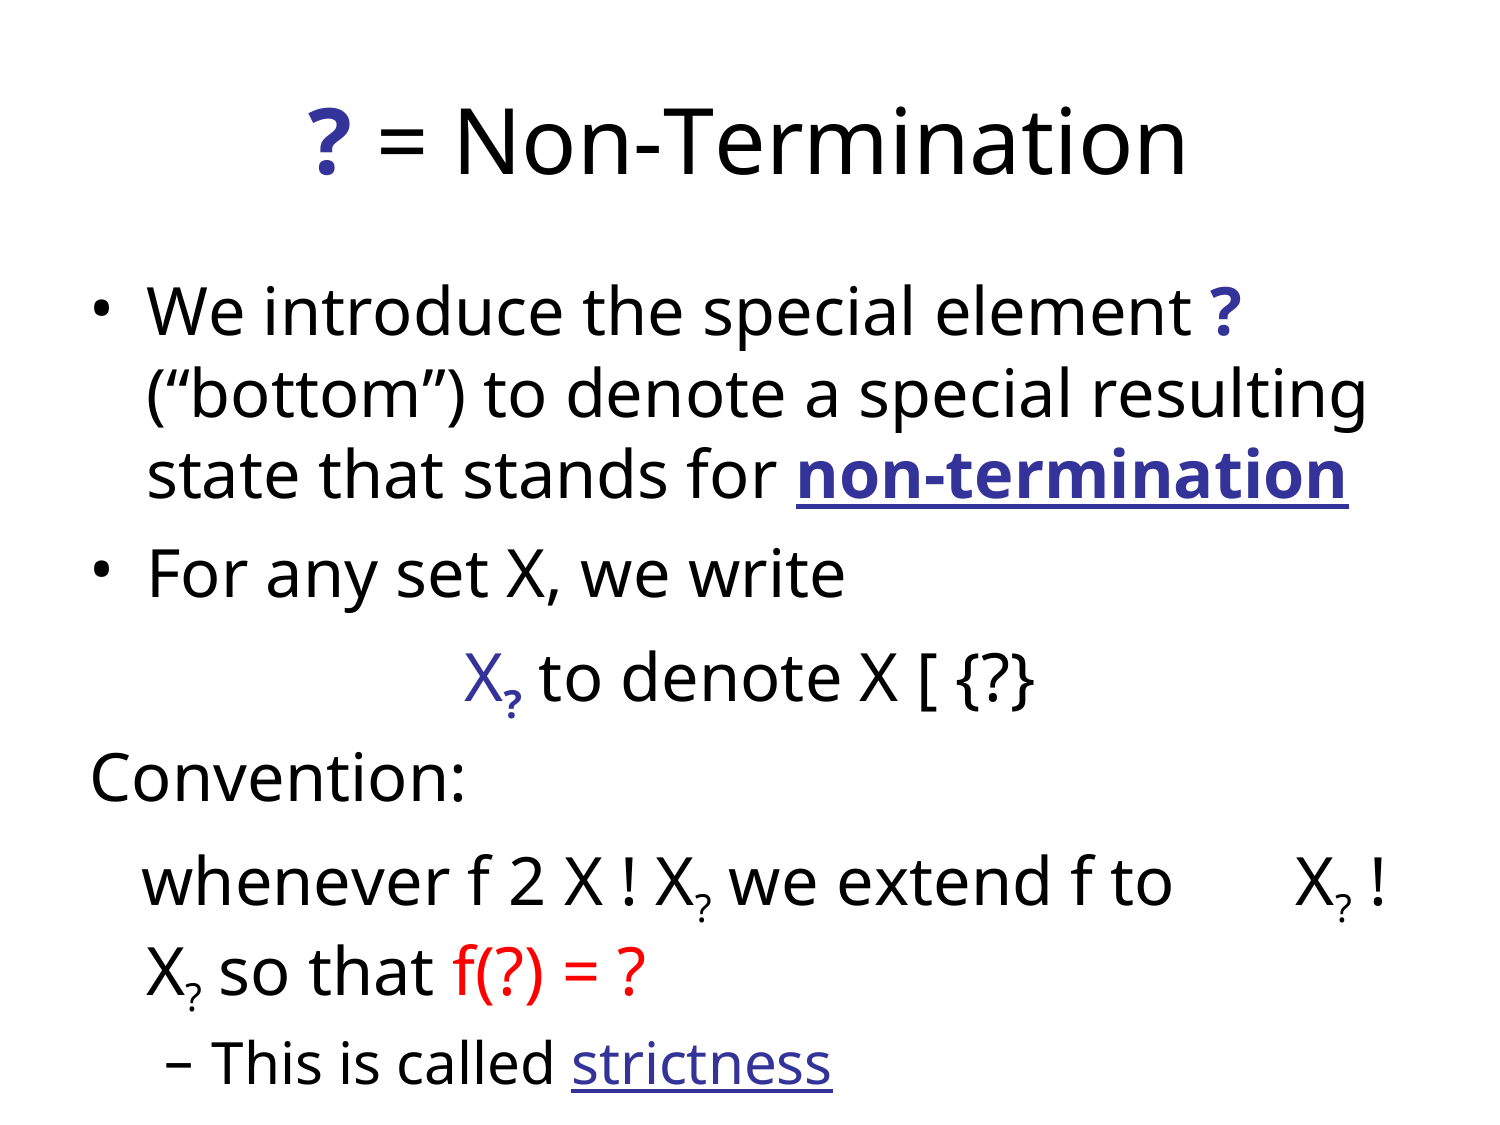

# ? = Non-Termination
We introduce the special element ? (“bottom”) to denote a special resulting state that stands for non-termination
For any set X, we write
X? to denote X [ {?}
Convention:
 whenever f 2 X ! X? we extend f to X? ! X? so that f(?) = ?
This is called strictness